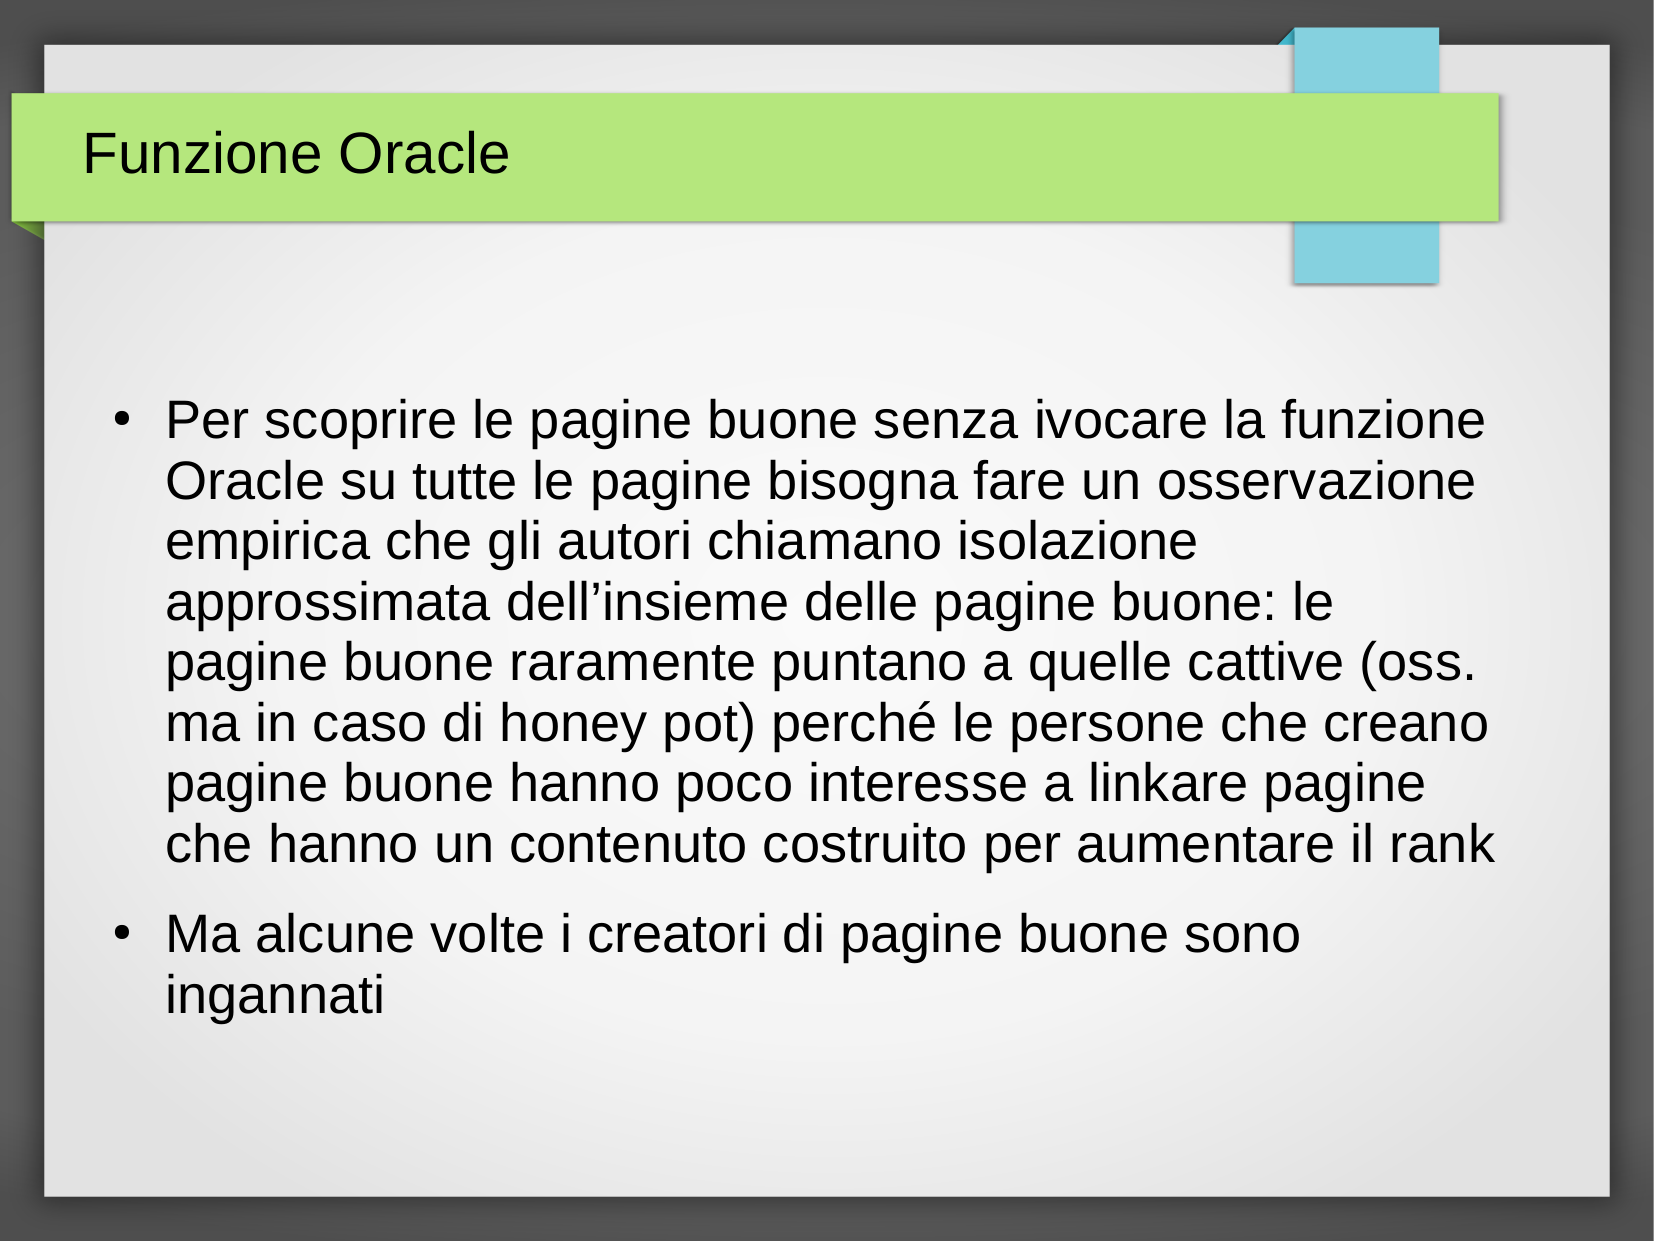

# Funzione Oracle
Per scoprire le pagine buone senza ivocare la funzione Oracle su tutte le pagine bisogna fare un osservazione empirica che gli autori chiamano isolazione approssimata dell’insieme delle pagine buone: le pagine buone raramente puntano a quelle cattive (oss. ma in caso di honey pot) perché le persone che creano pagine buone hanno poco interesse a linkare pagine che hanno un contenuto costruito per aumentare il rank
Ma alcune volte i creatori di pagine buone sono ingannati